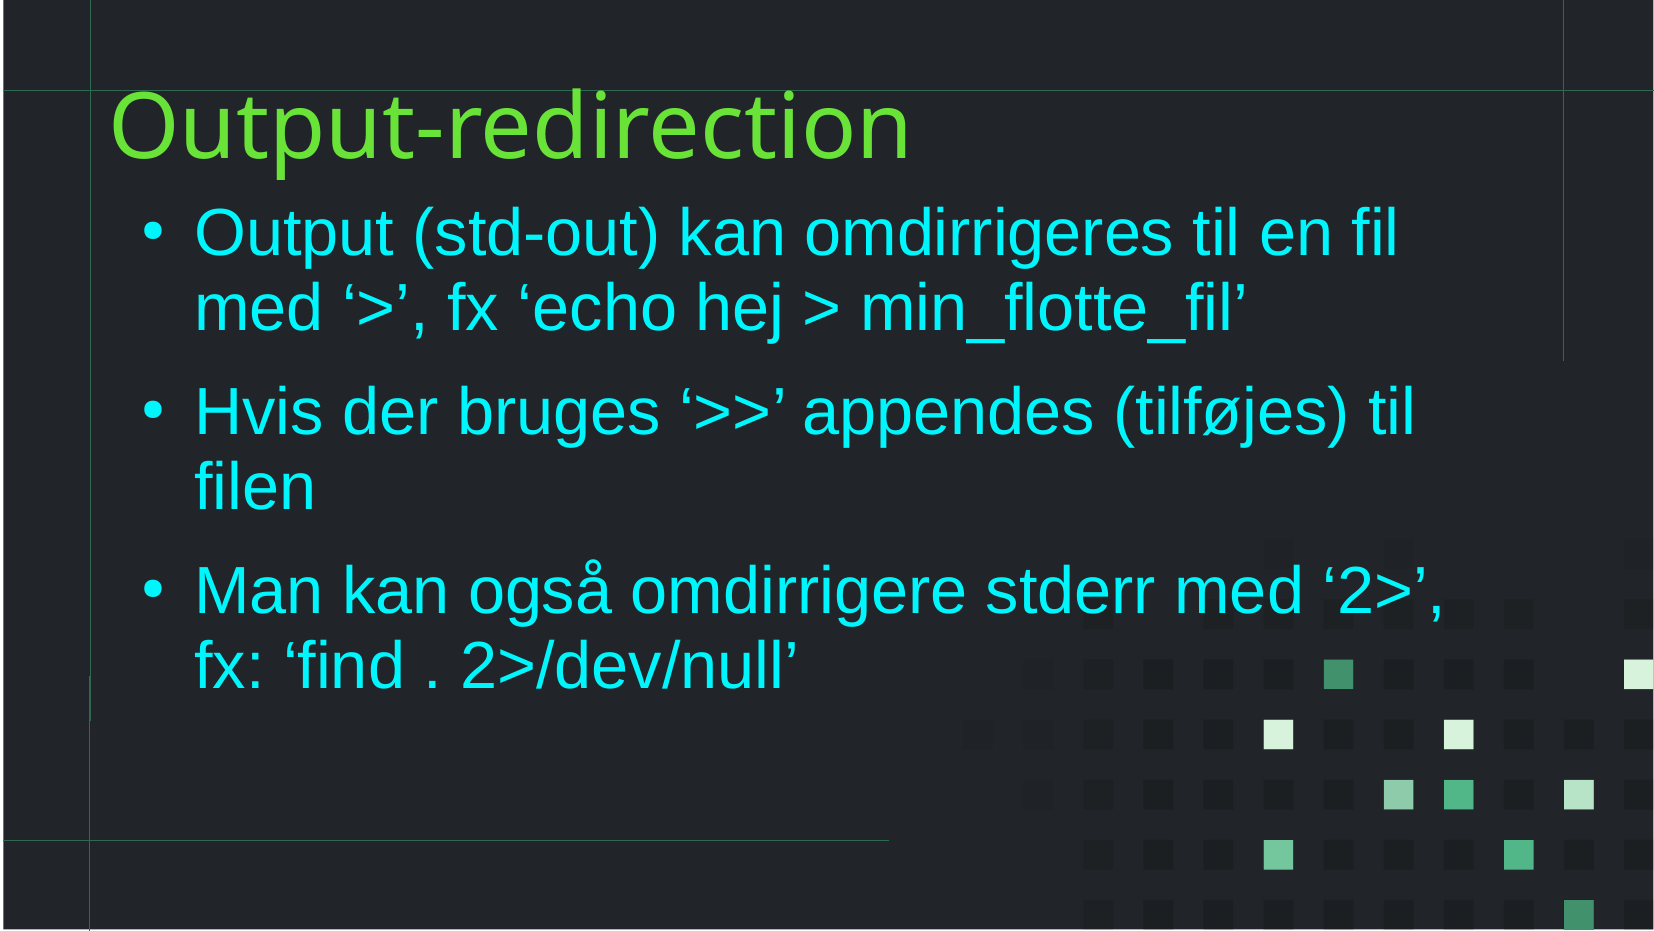

# Output-redirection
Output (std-out) kan omdirrigeres til en fil med ‘>’, fx ‘echo hej > min_flotte_fil’
Hvis der bruges ‘>>’ appendes (tilføjes) til filen
Man kan også omdirrigere stderr med ‘2>’, fx: ‘find . 2>/dev/null’